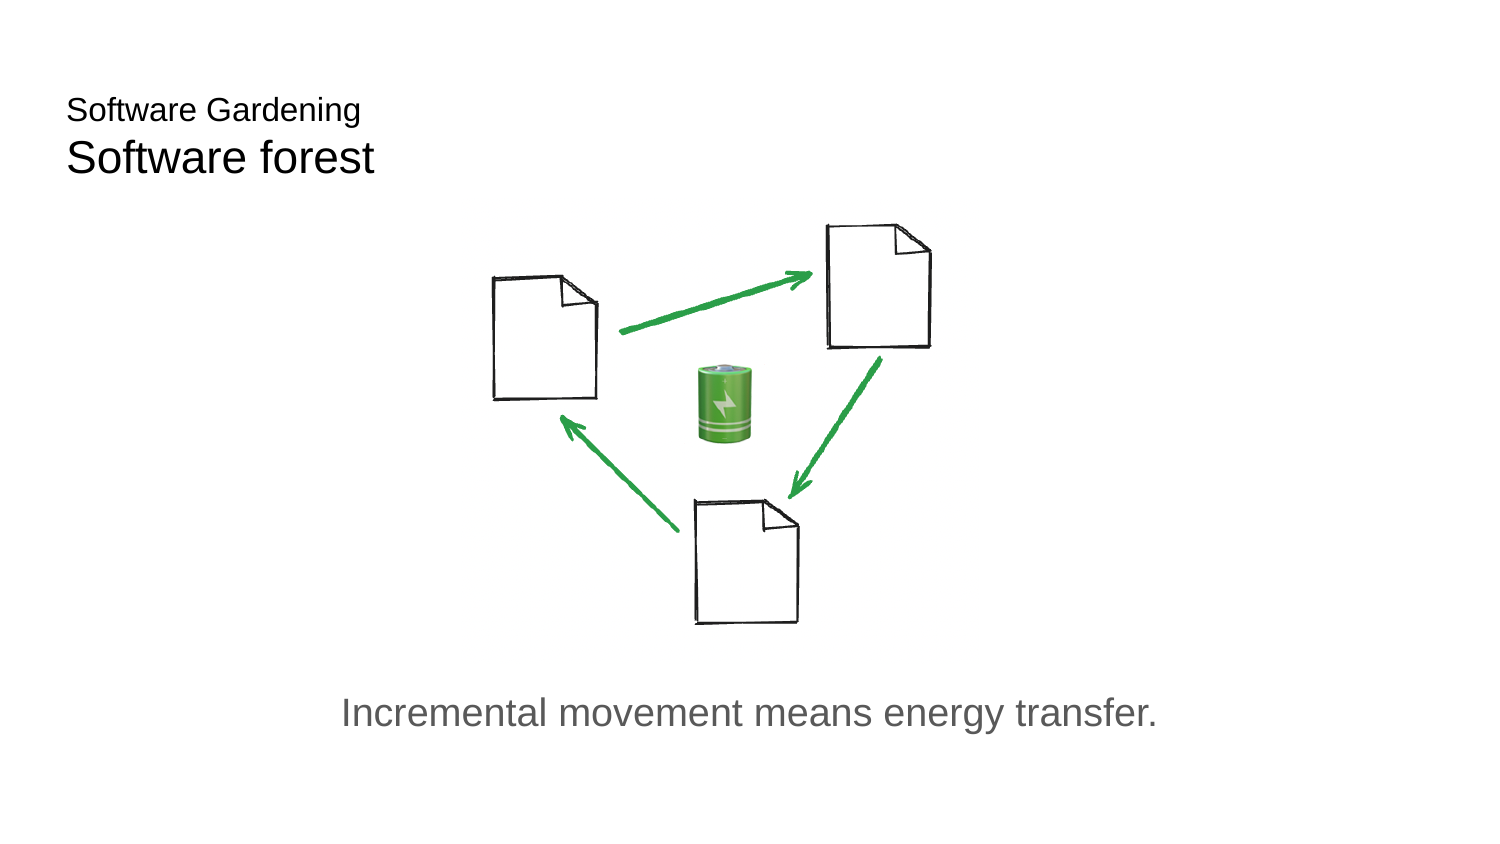

Software Gardening
Software forest
# Incremental movement means energy transfer.